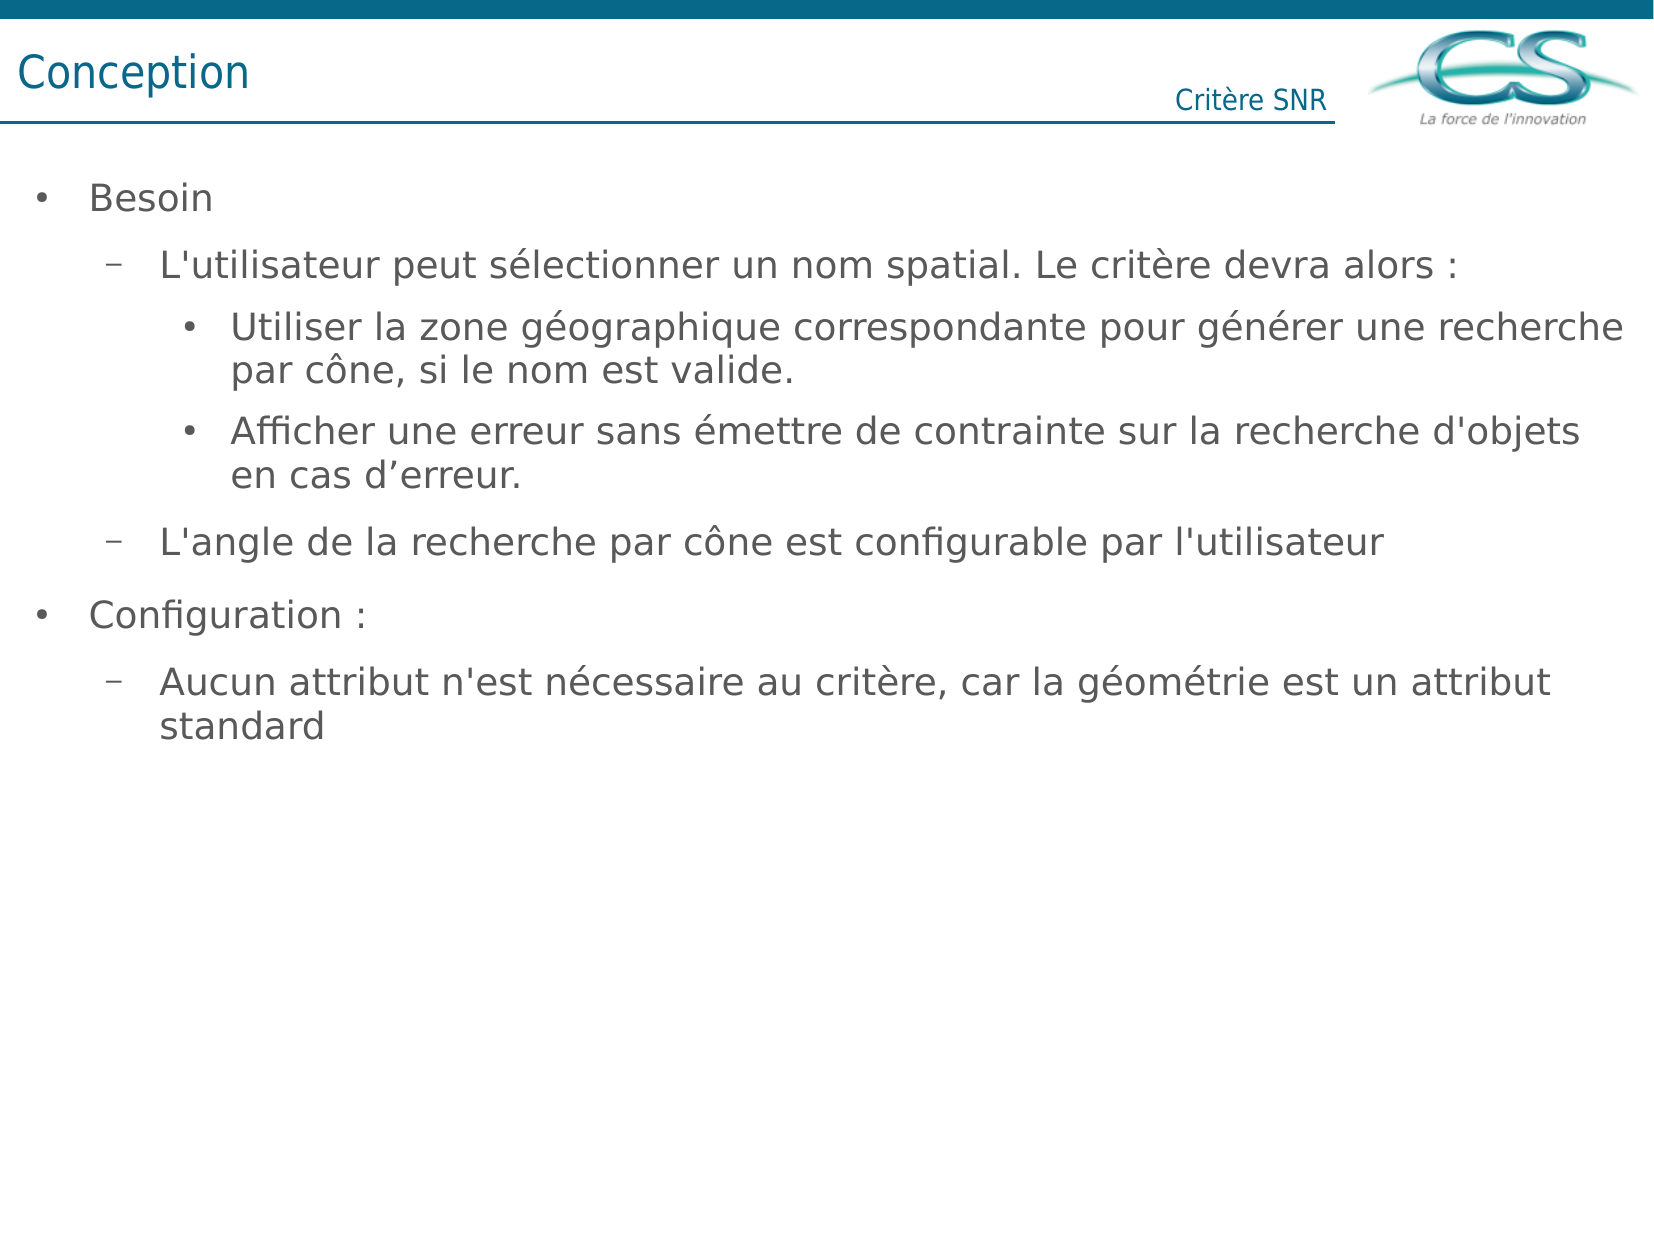

Conception
Critère SNR
# Besoin
L'utilisateur peut sélectionner un nom spatial. Le critère devra alors :
Utiliser la zone géographique correspondante pour générer une recherche par cône, si le nom est valide.
Afficher une erreur sans émettre de contrainte sur la recherche d'objets en cas d’erreur.
L'angle de la recherche par cône est configurable par l'utilisateur
Configuration :
Aucun attribut n'est nécessaire au critère, car la géométrie est un attribut standard